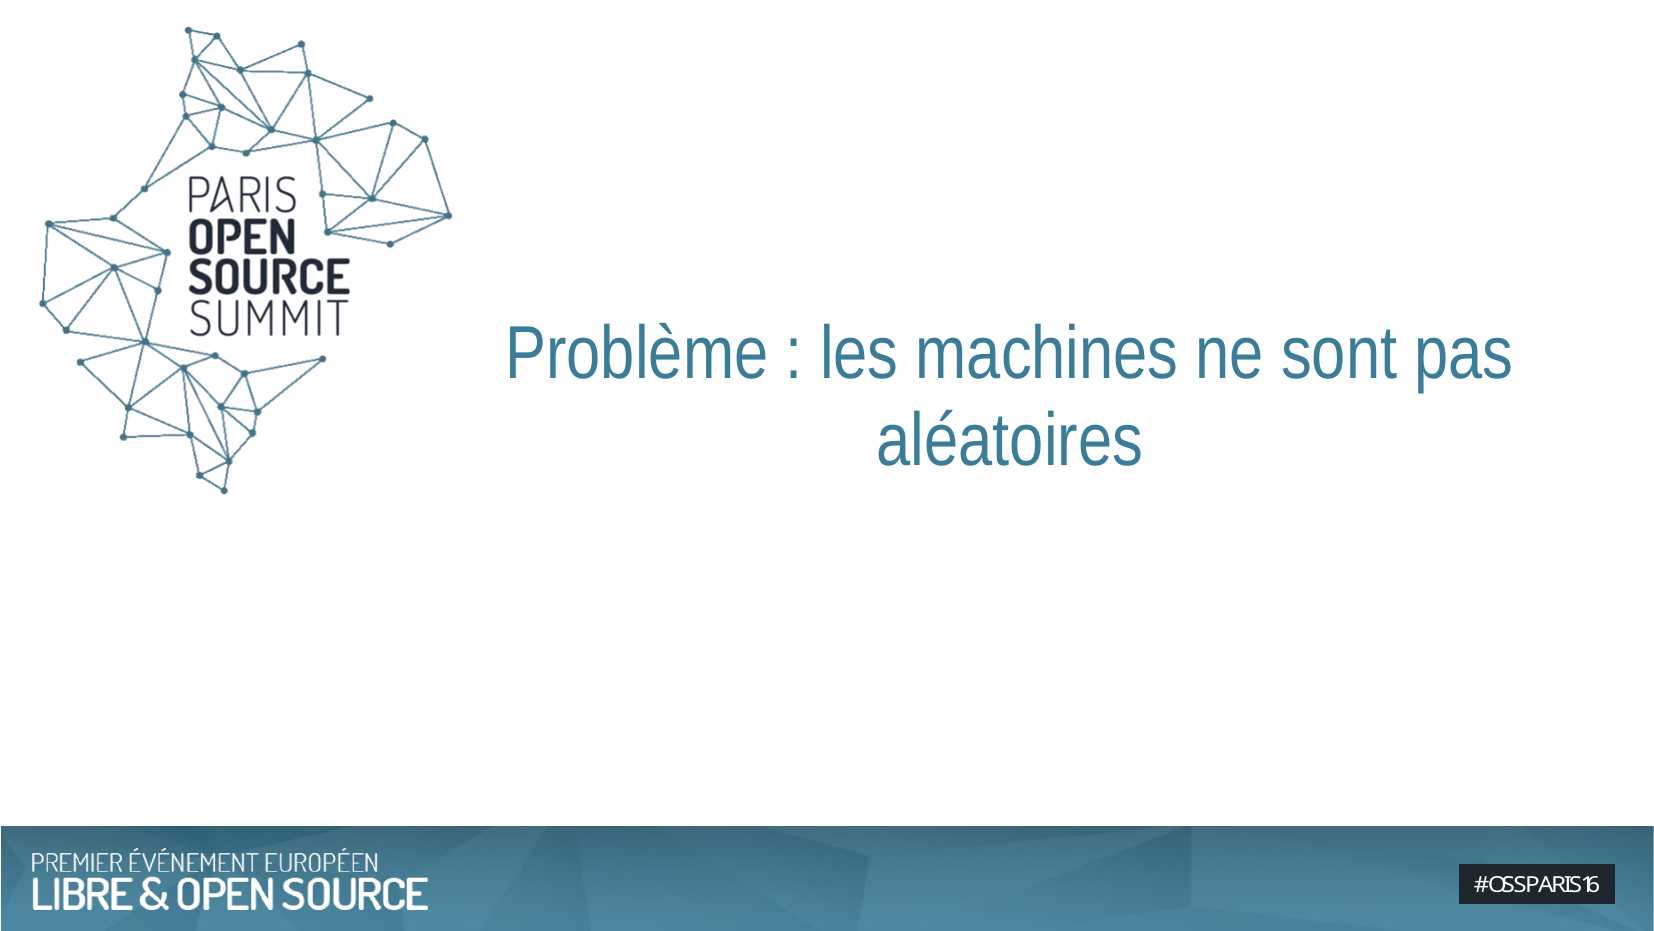

# Problème : les machines ne sont pas aléatoires